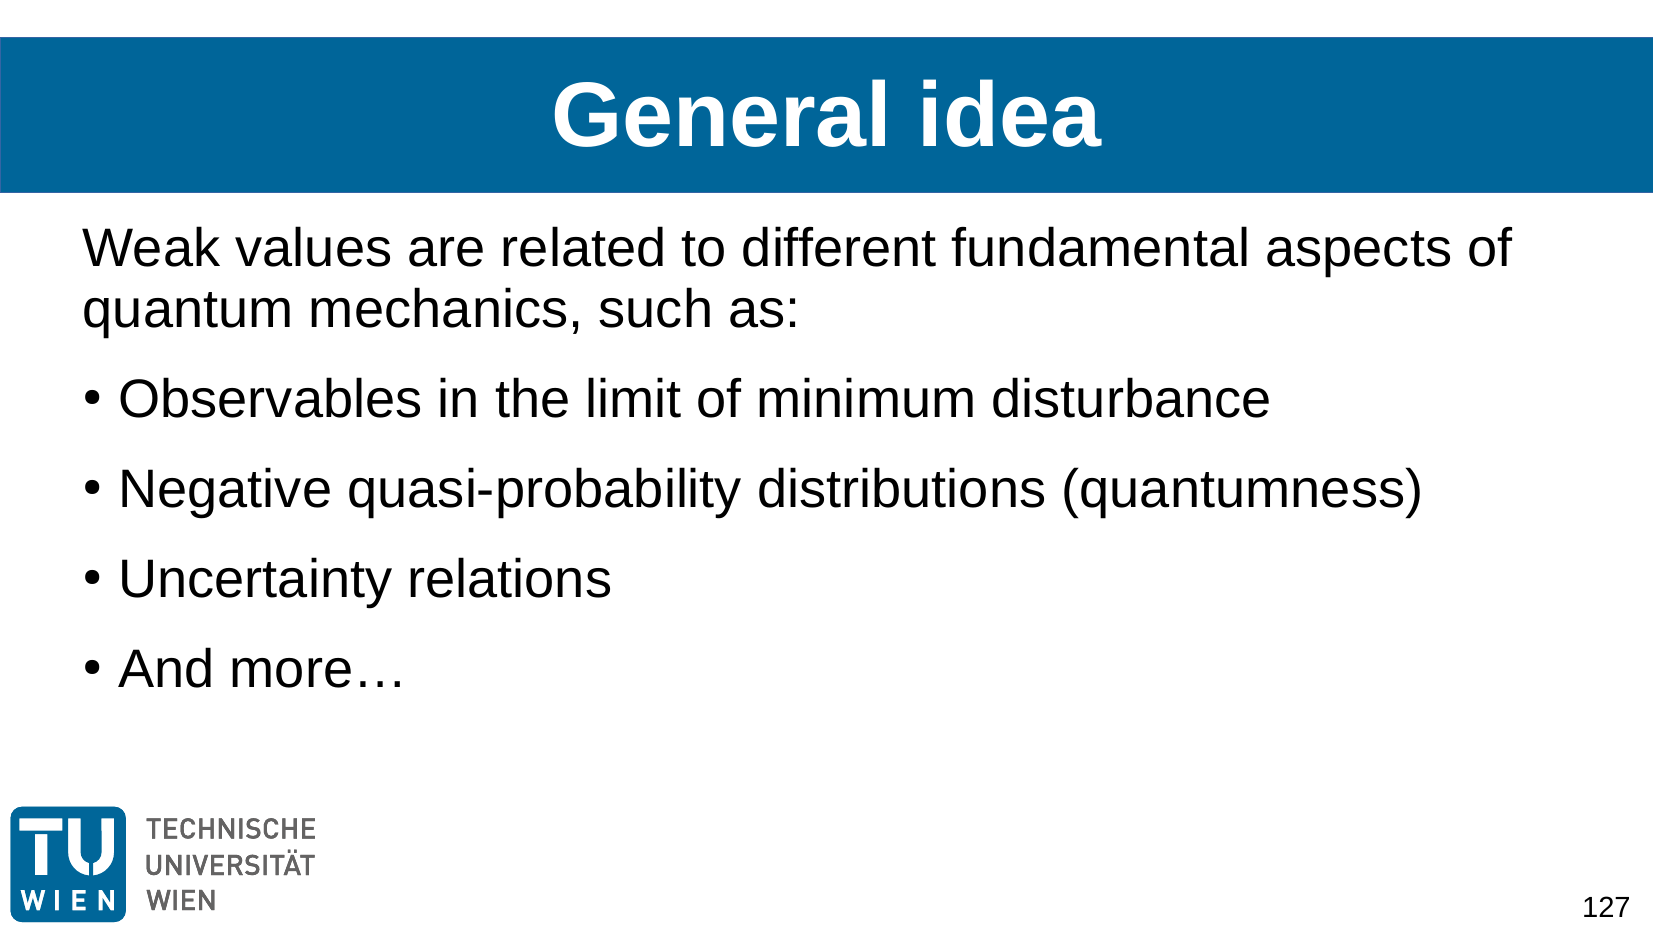

# General idea
Weak values are related to different fundamental aspects of quantum mechanics, such as:
Observables in the limit of minimum disturbance
Negative quasi-probability distributions (quantumness)
Uncertainty relations
And more…